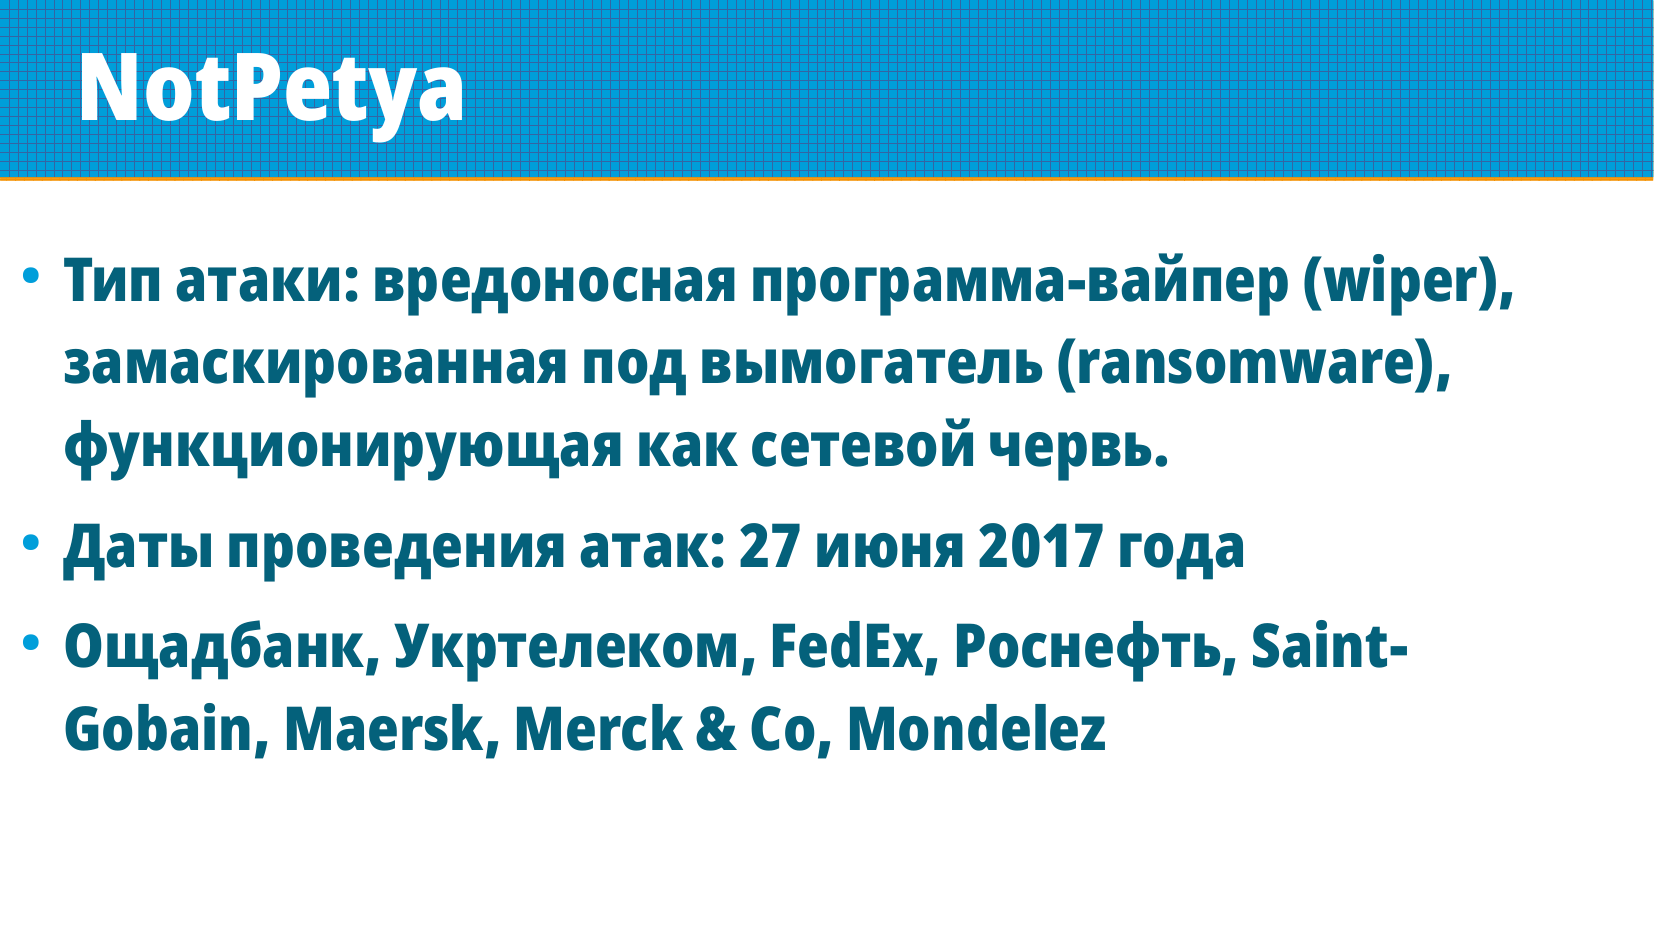

# NotPetya
Тип атаки: вредоносная программа-вайпер (wiper), замаскированная под вымогатель (ransomware), функционирующая как сетевой червь.
Даты проведения атак: 27 июня 2017 года
Ощадбанк, Укртелеком, FedEx, Роснефть, Saint-Gobain, Maersk, Merck & Co, Mondelez